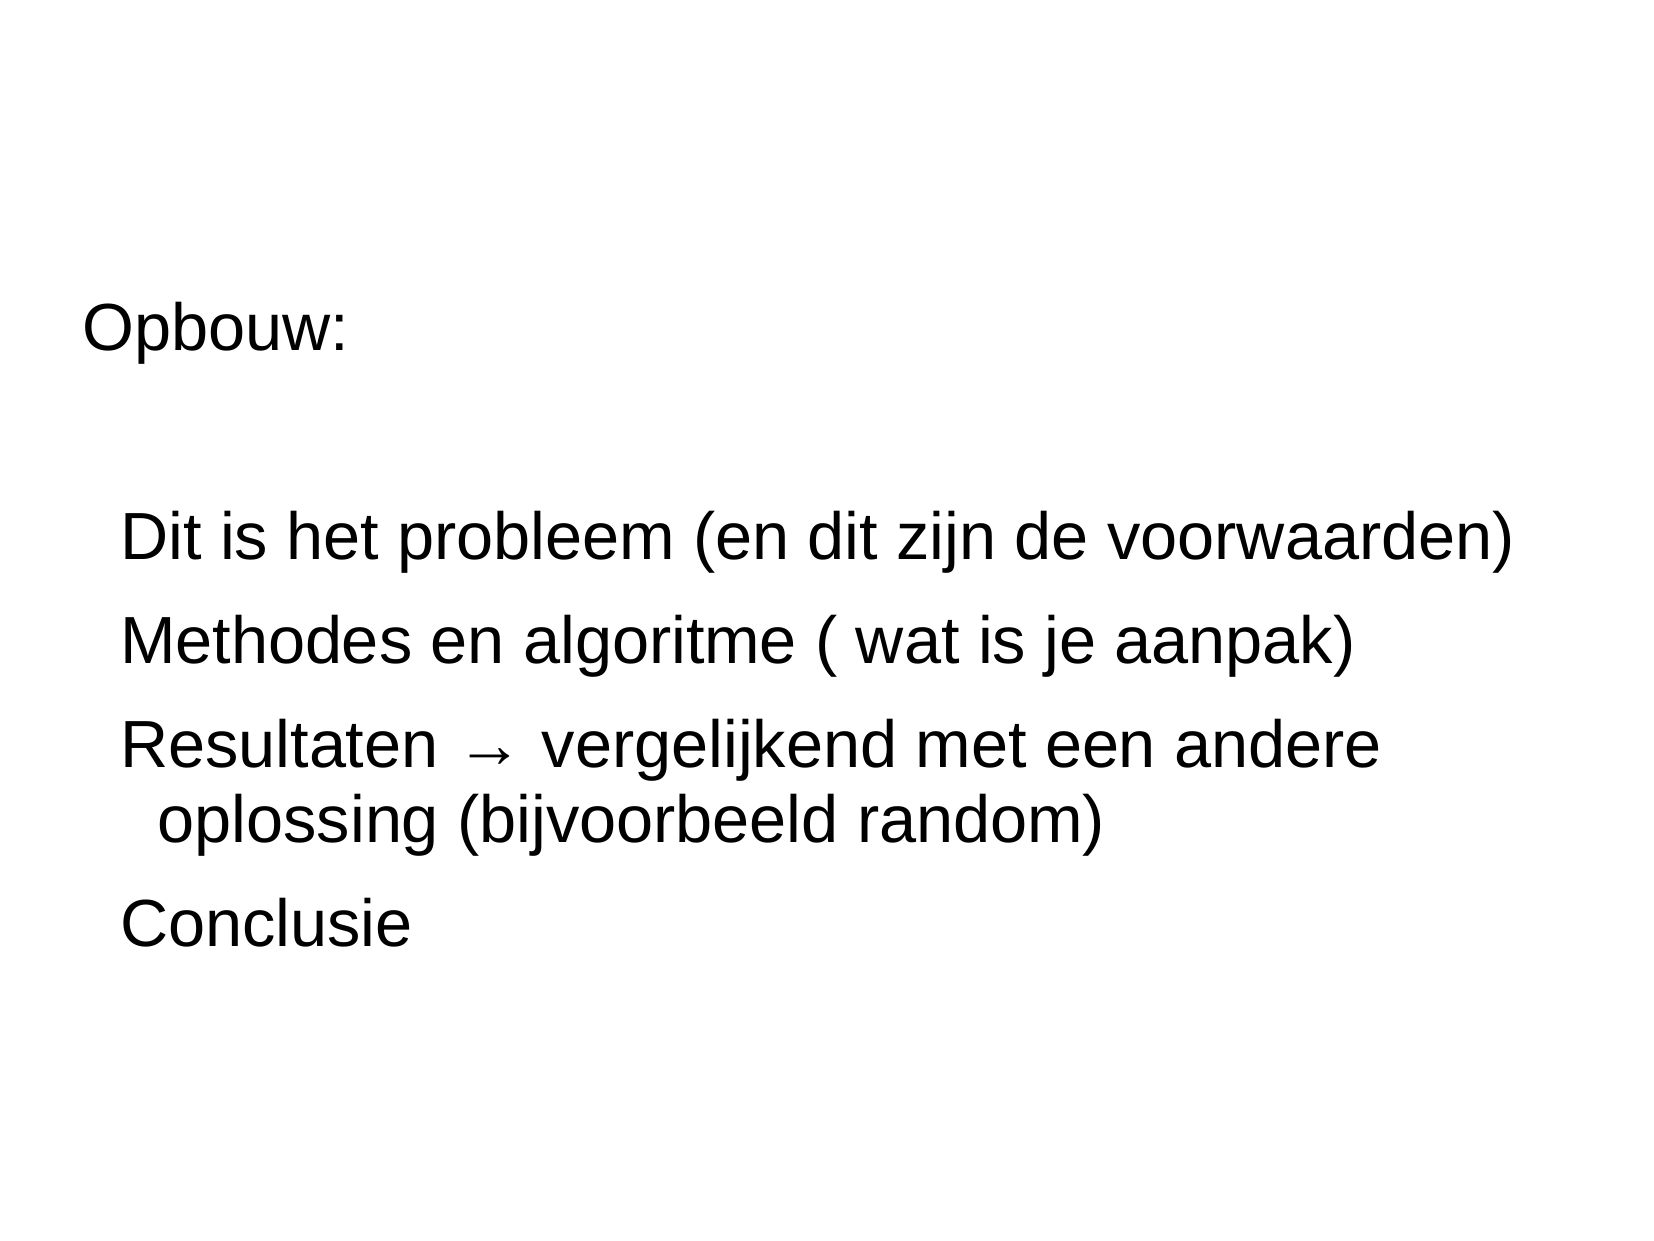

#
Opbouw:
Dit is het probleem (en dit zijn de voorwaarden)
Methodes en algoritme ( wat is je aanpak)
Resultaten → vergelijkend met een andere oplossing (bijvoorbeeld random)
Conclusie